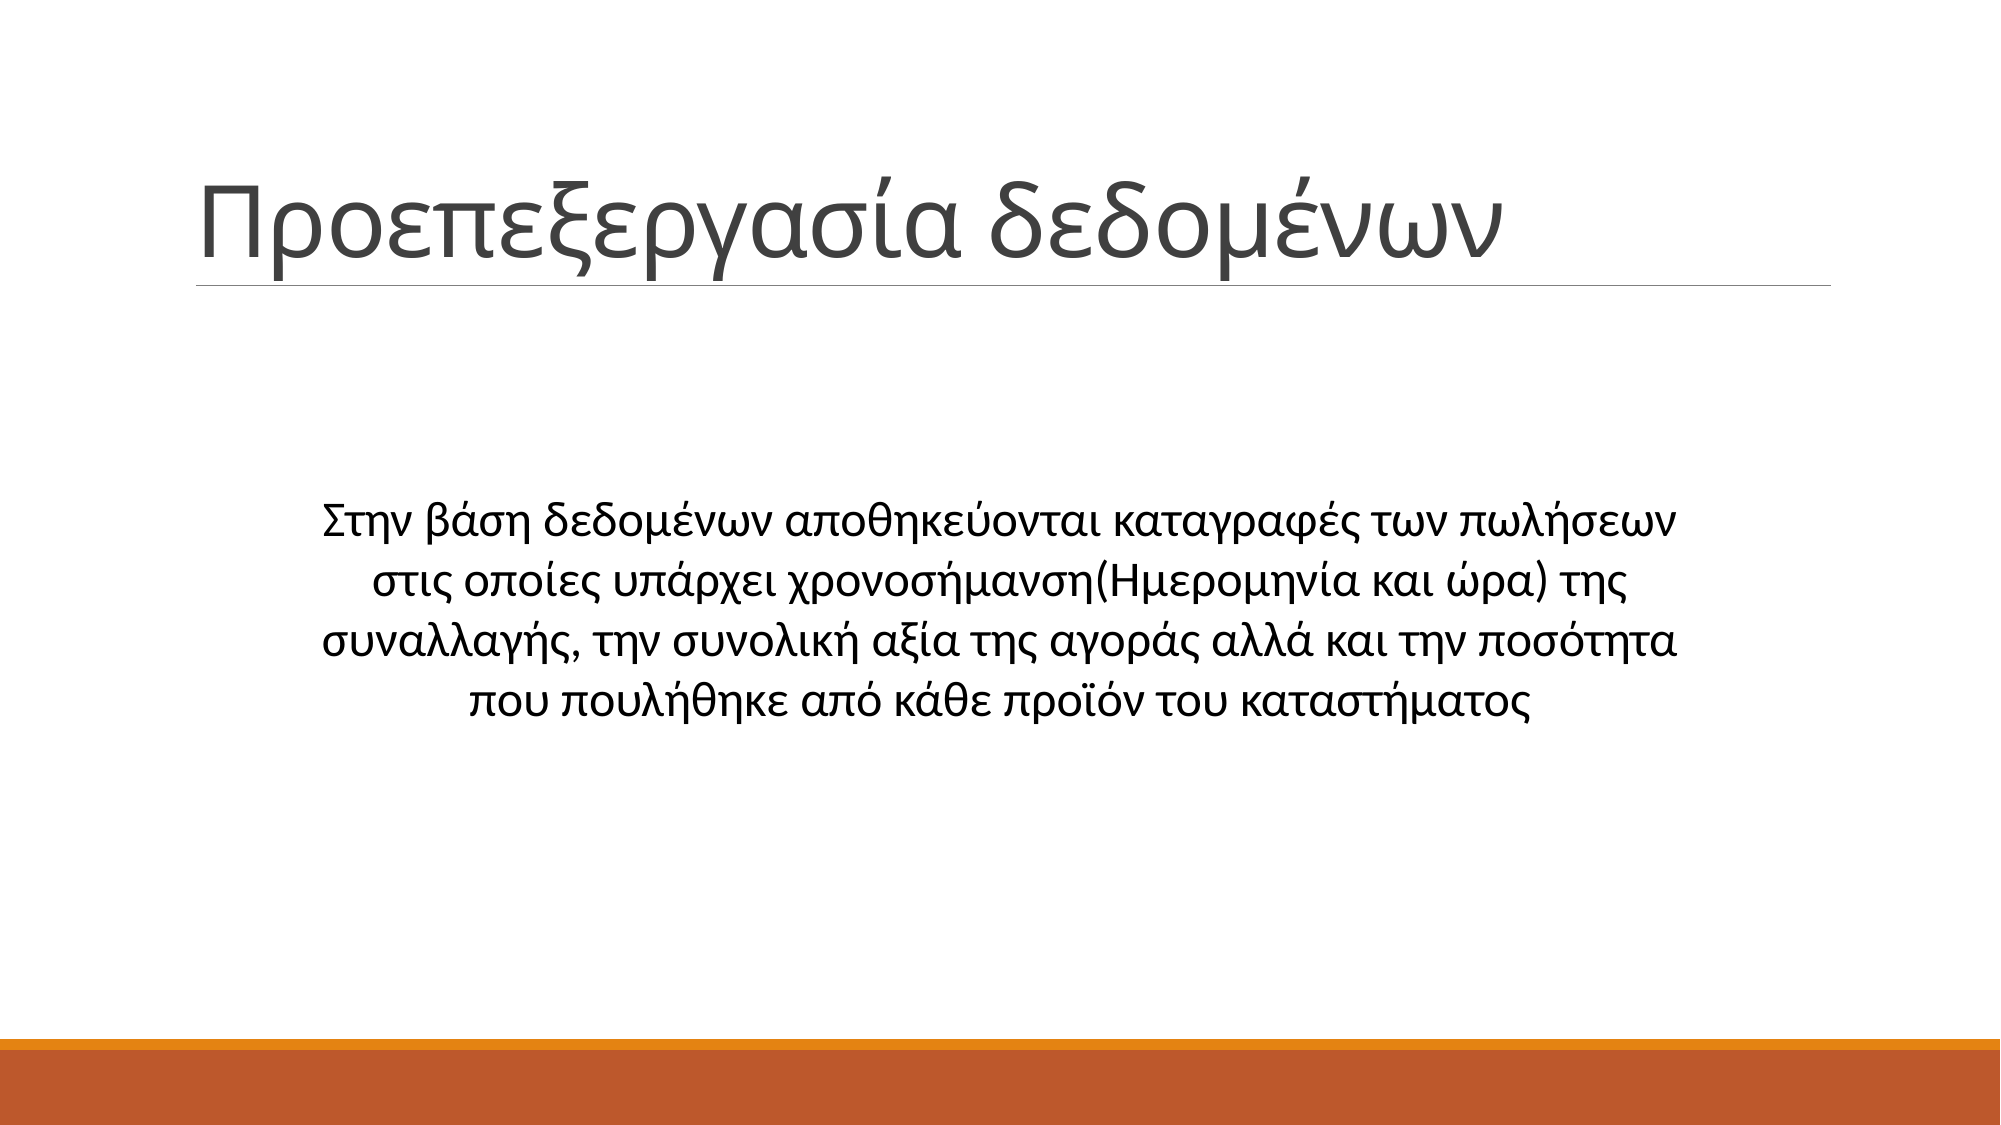

# Προεπεξεργασία δεδομένων
Στην βάση δεδομένων αποθηκεύονται καταγραφές των πωλήσεων στις οποίες υπάρχει χρονοσήμανση(Ημερομηνία και ώρα) της συναλλαγής, την συνολική αξία της αγοράς αλλά και την ποσότητα που πουλήθηκε από κάθε προϊόν του καταστήματος